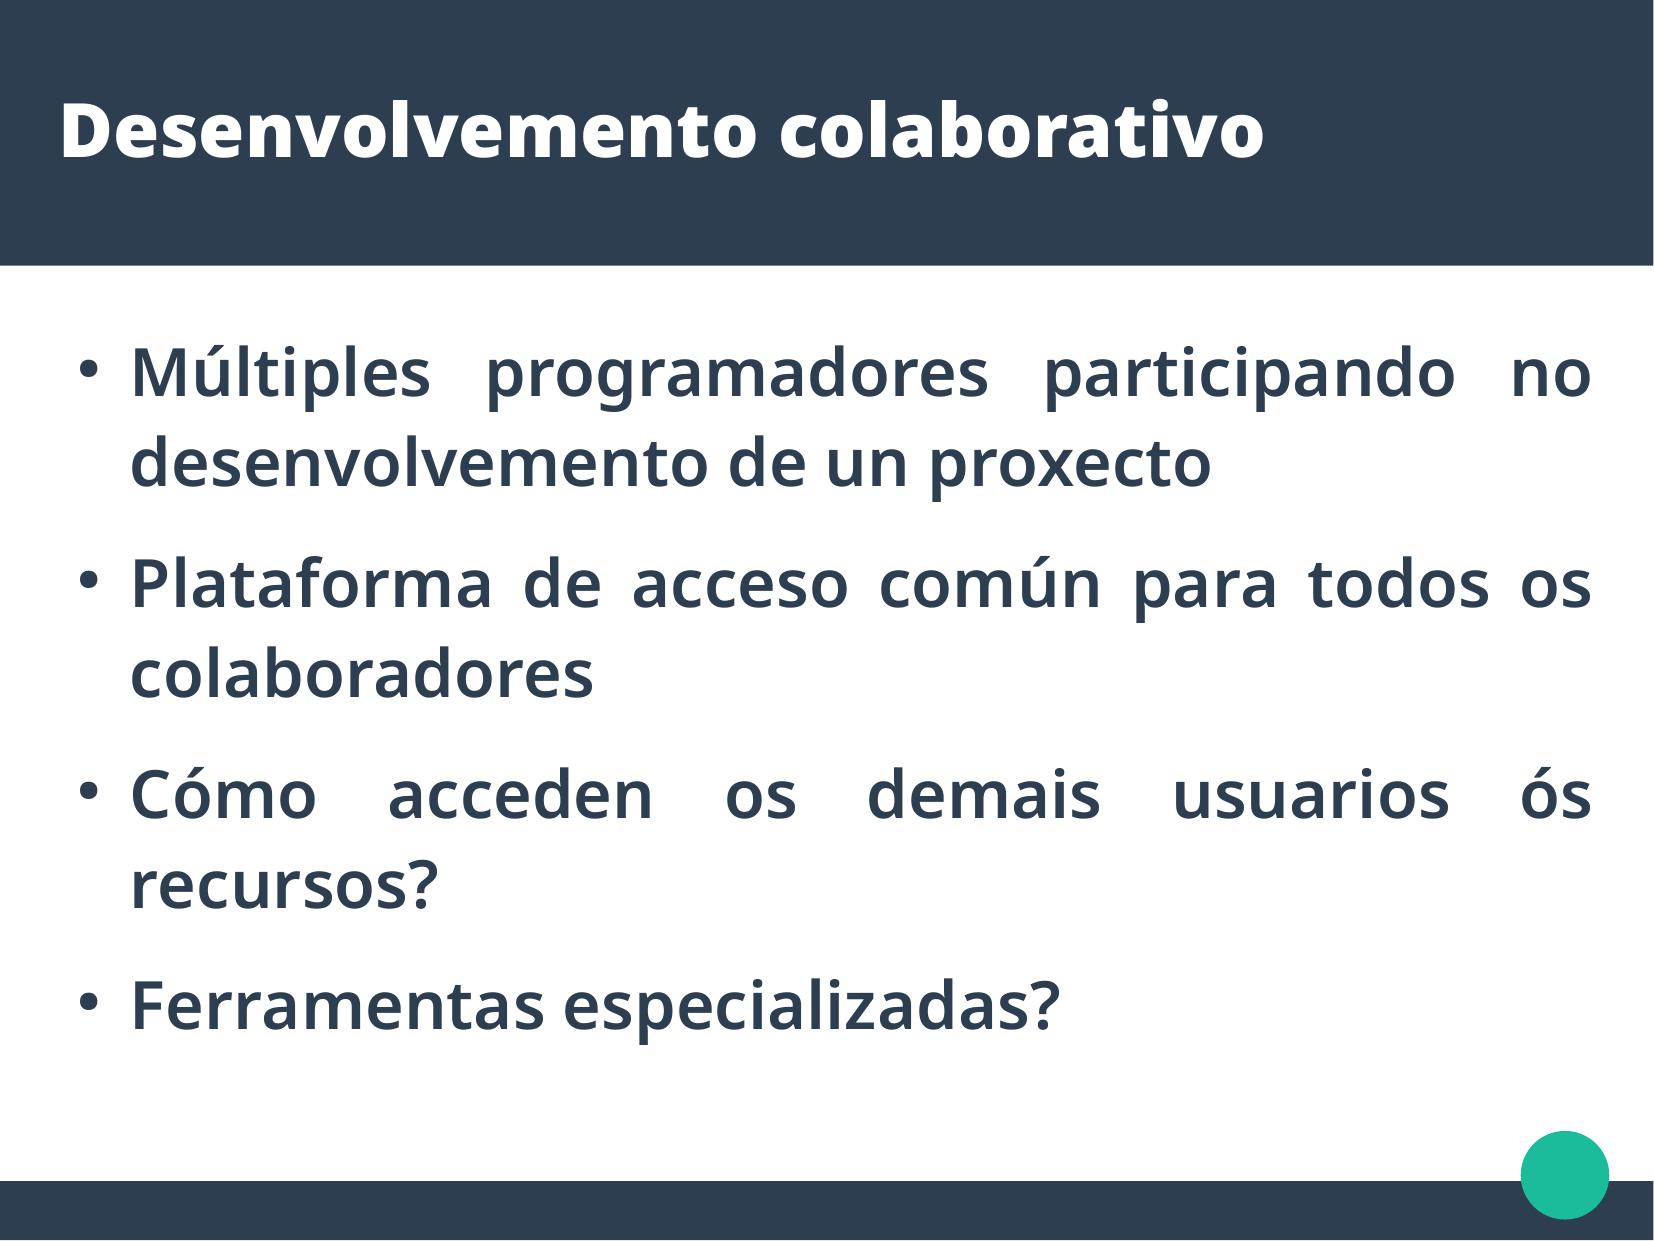

# Desenvolvemento colaborativo
Múltiples programadores participando no desenvolvemento de un proxecto
Plataforma de acceso común para todos os colaboradores
Cómo acceden os demais usuarios ós recursos?
Ferramentas especializadas?